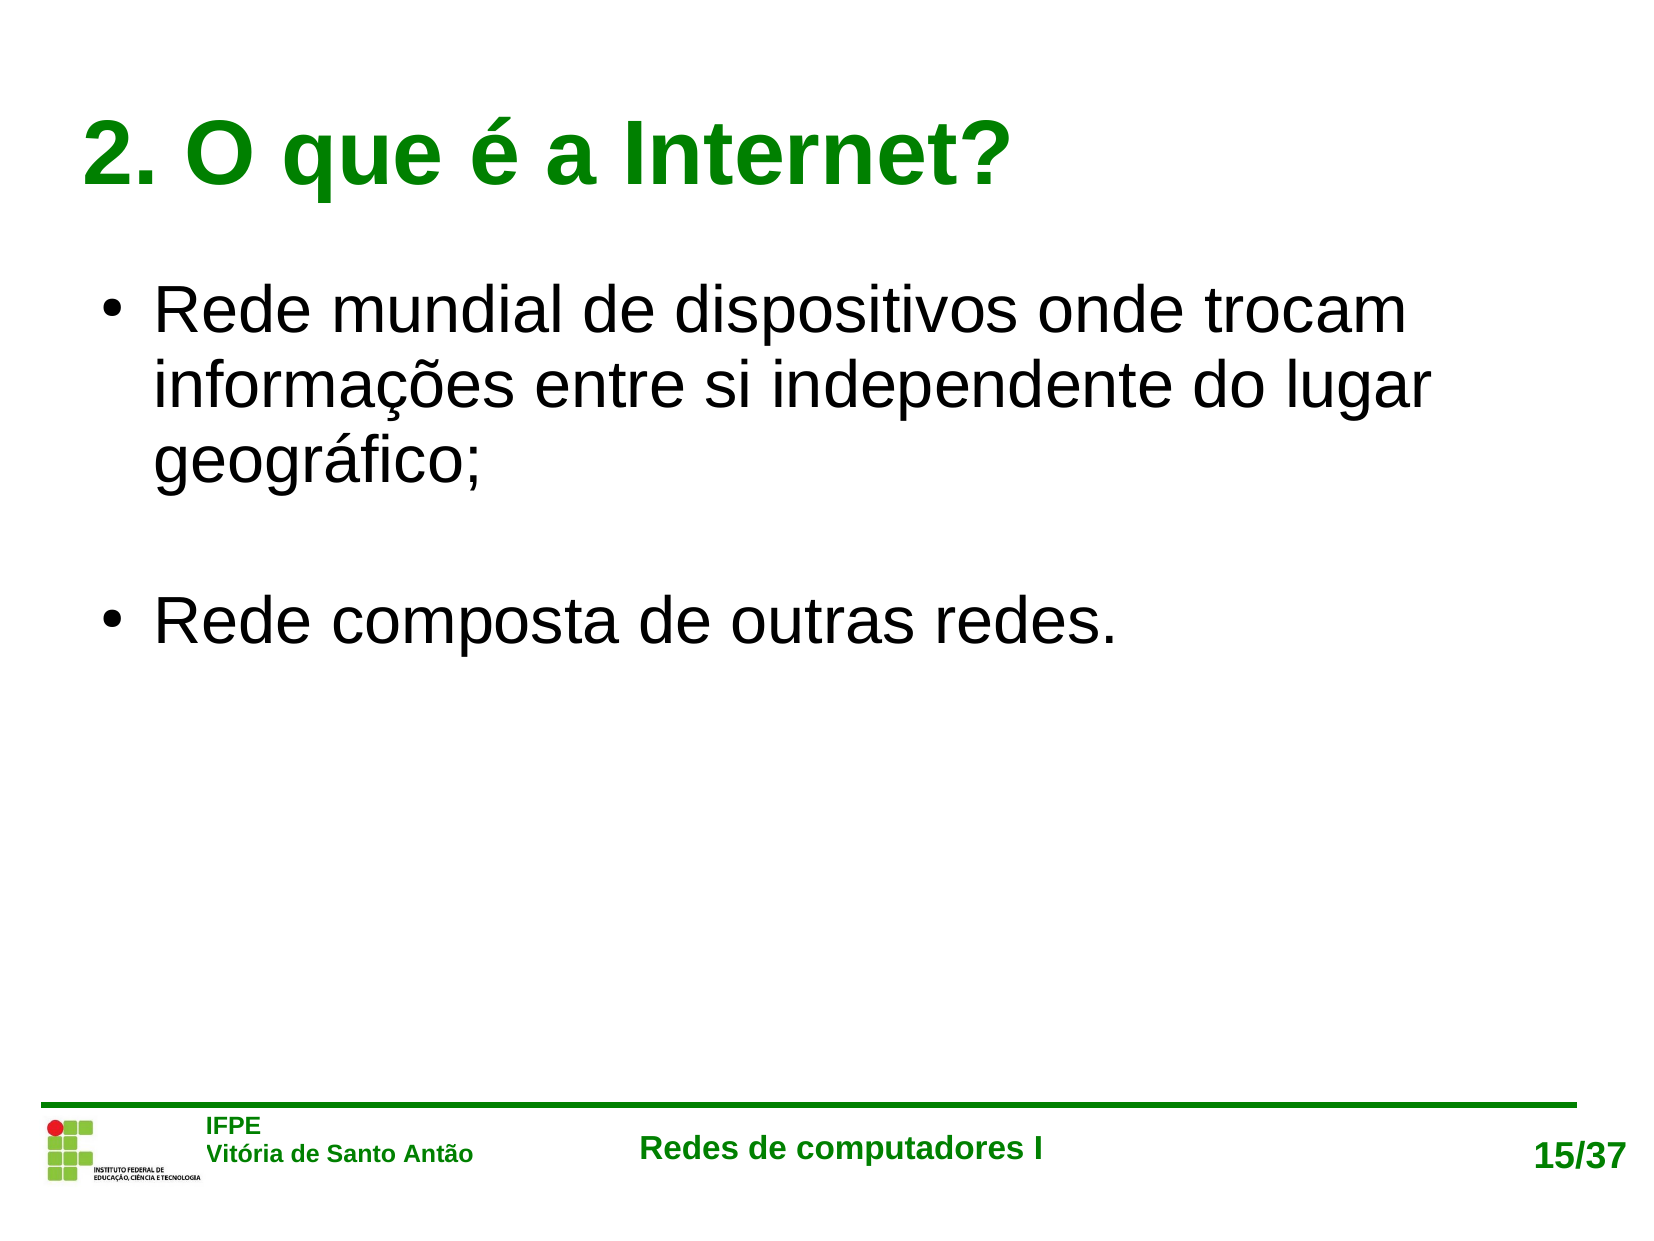

# 2. O que é a Internet?
Rede mundial de dispositivos onde trocam informações entre si independente do lugar geográfico;
Rede composta de outras redes.